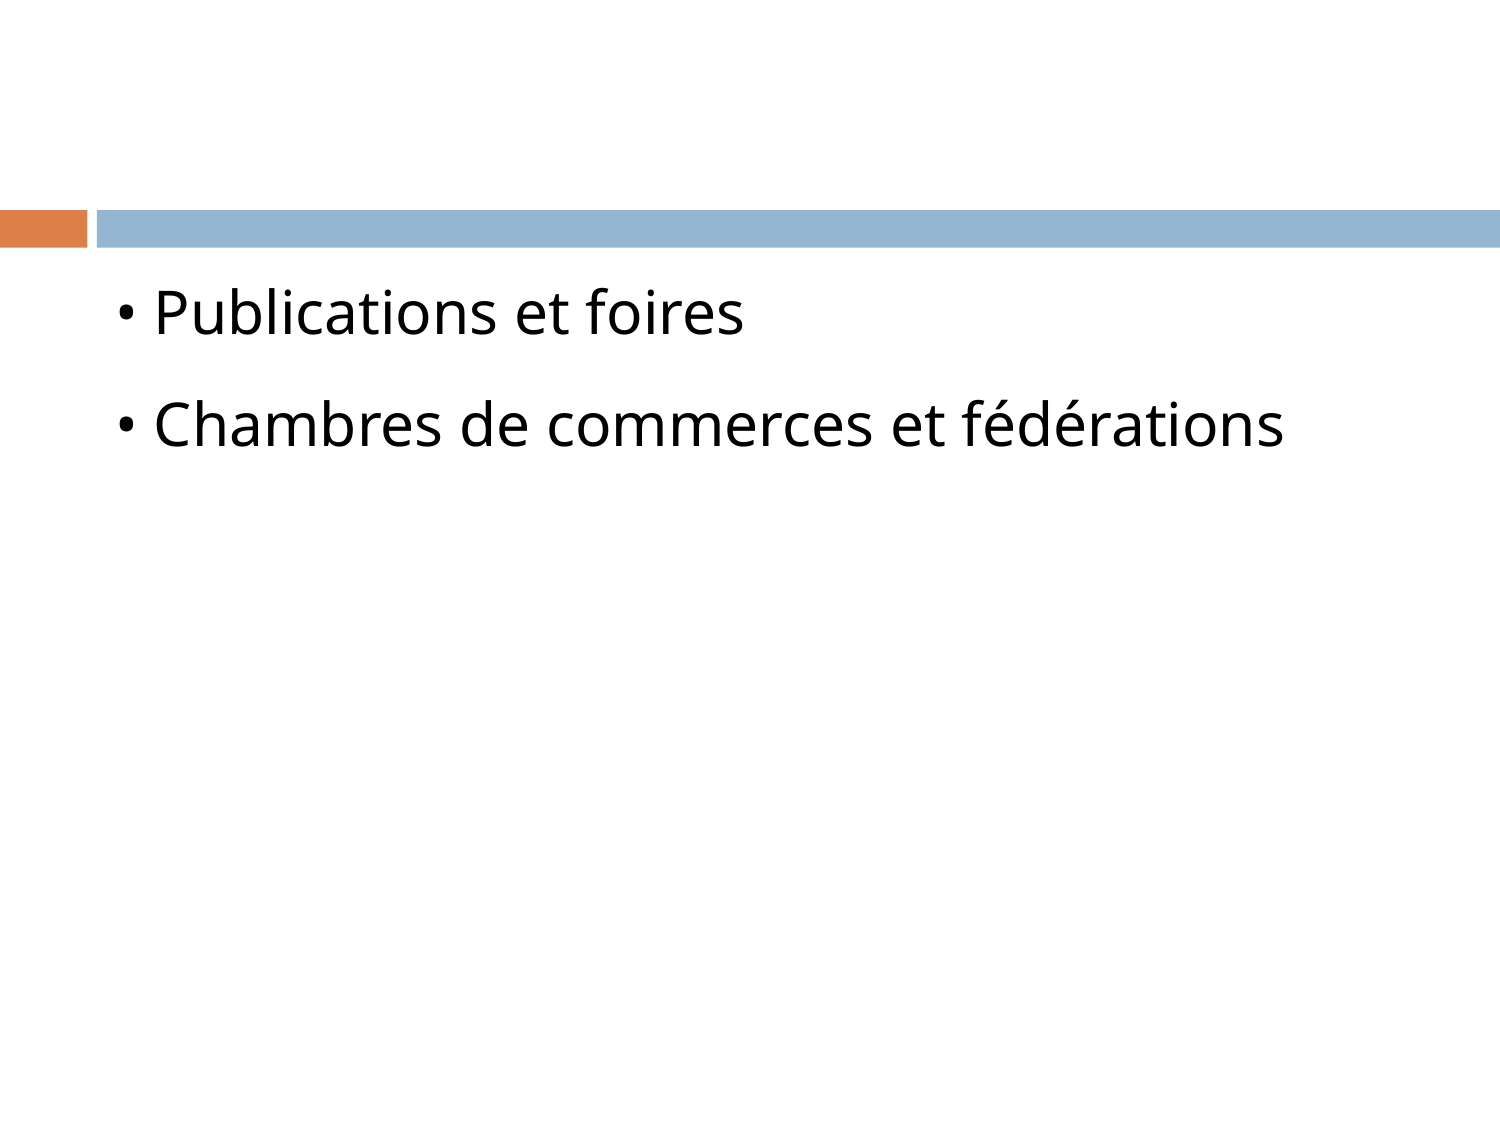

#
• Publications et foires
• Chambres de commerces et fédérations